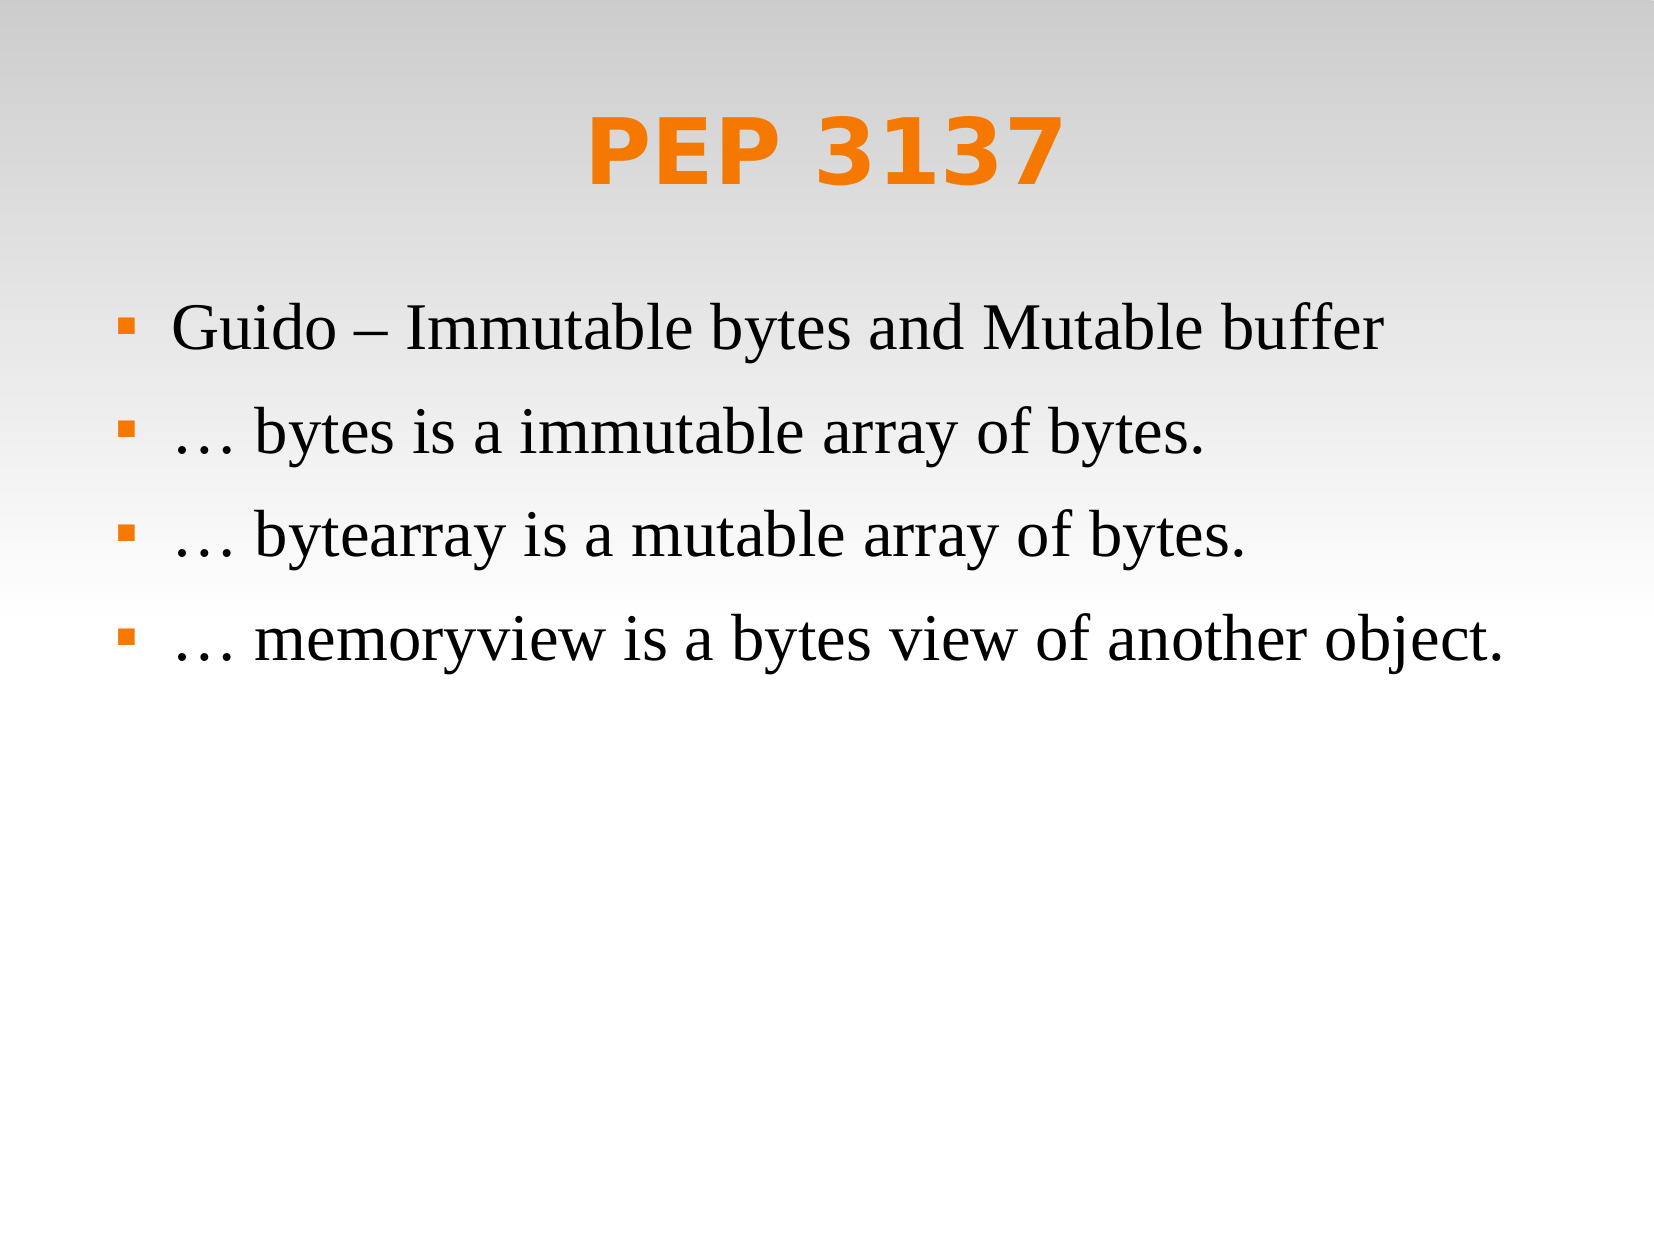

# PEP 3137
Guido – Immutable bytes and Mutable buffer
… bytes is a immutable array of bytes.
… bytearray is a mutable array of bytes.
… memoryview is a bytes view of another object.